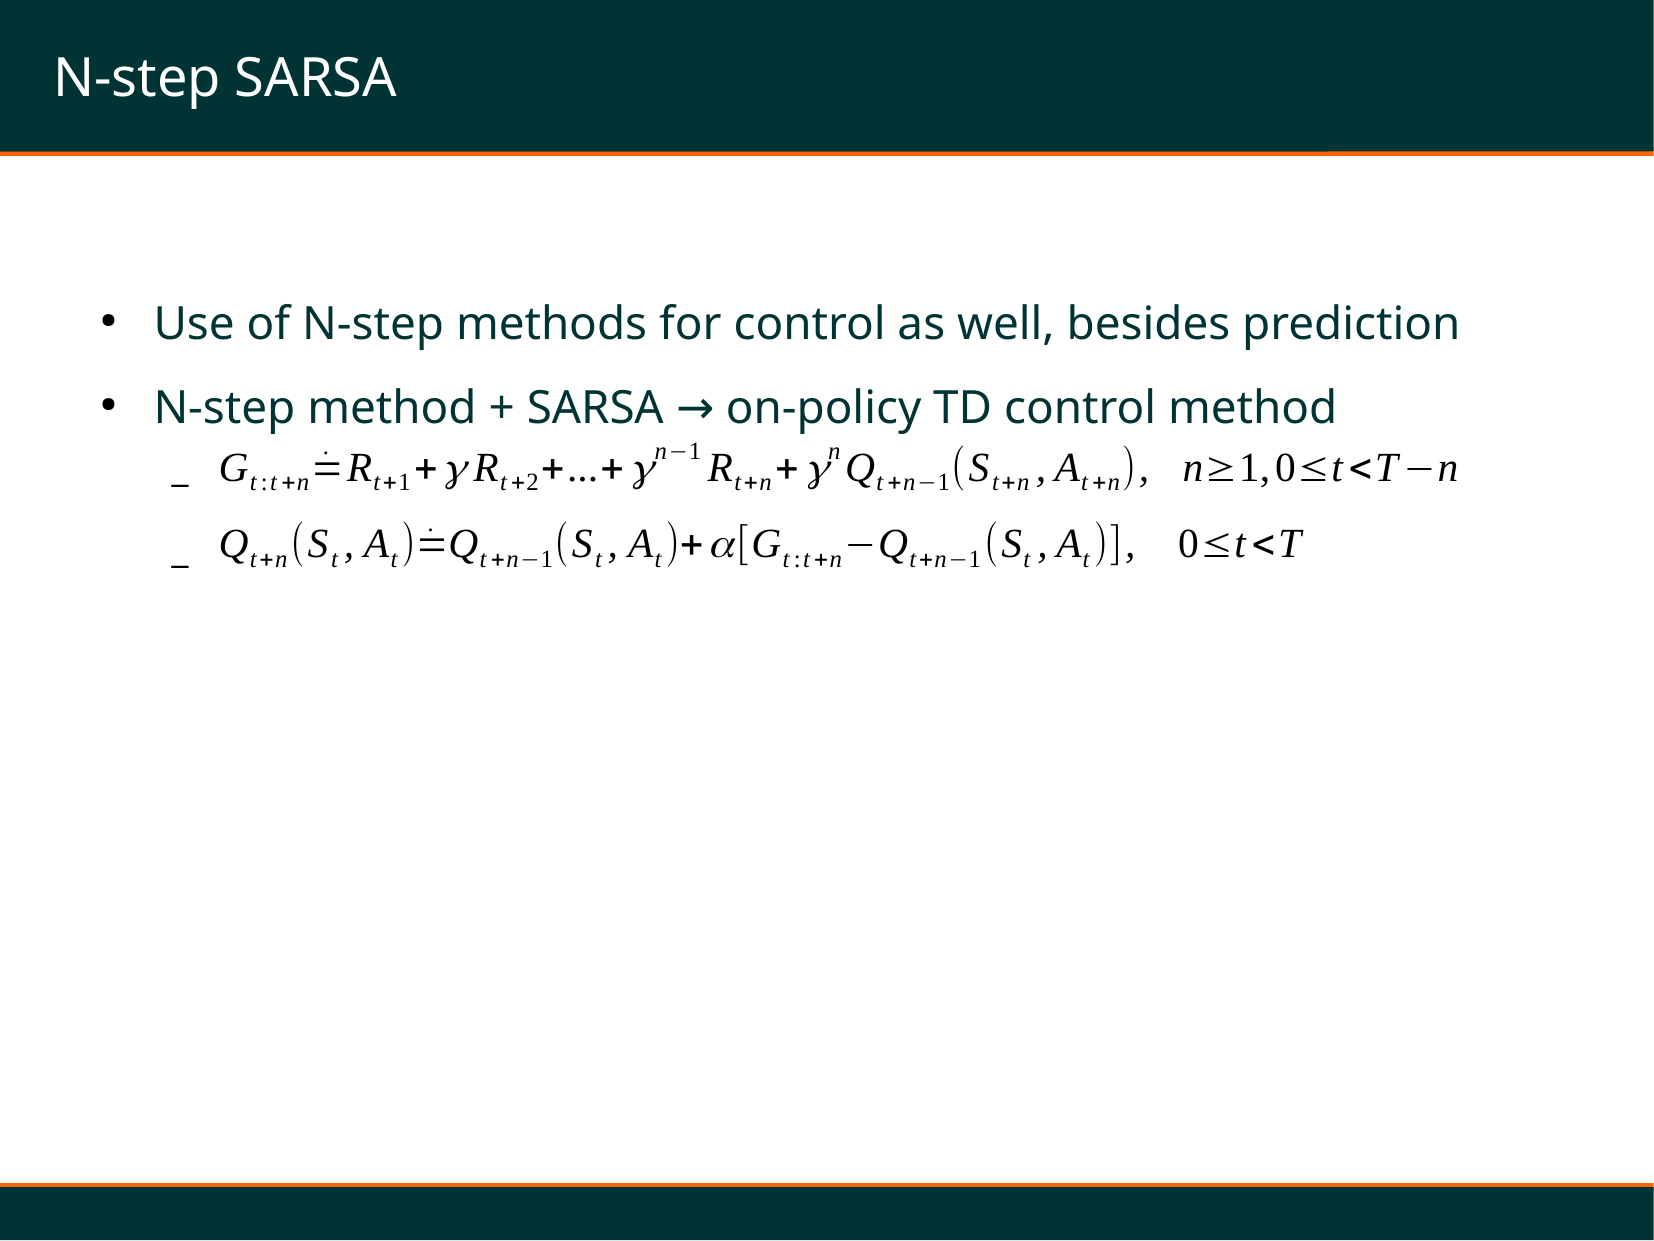

# N-step SARSA
Use of N-step methods for control as well, besides prediction
N-step method + SARSA → on-policy TD control method